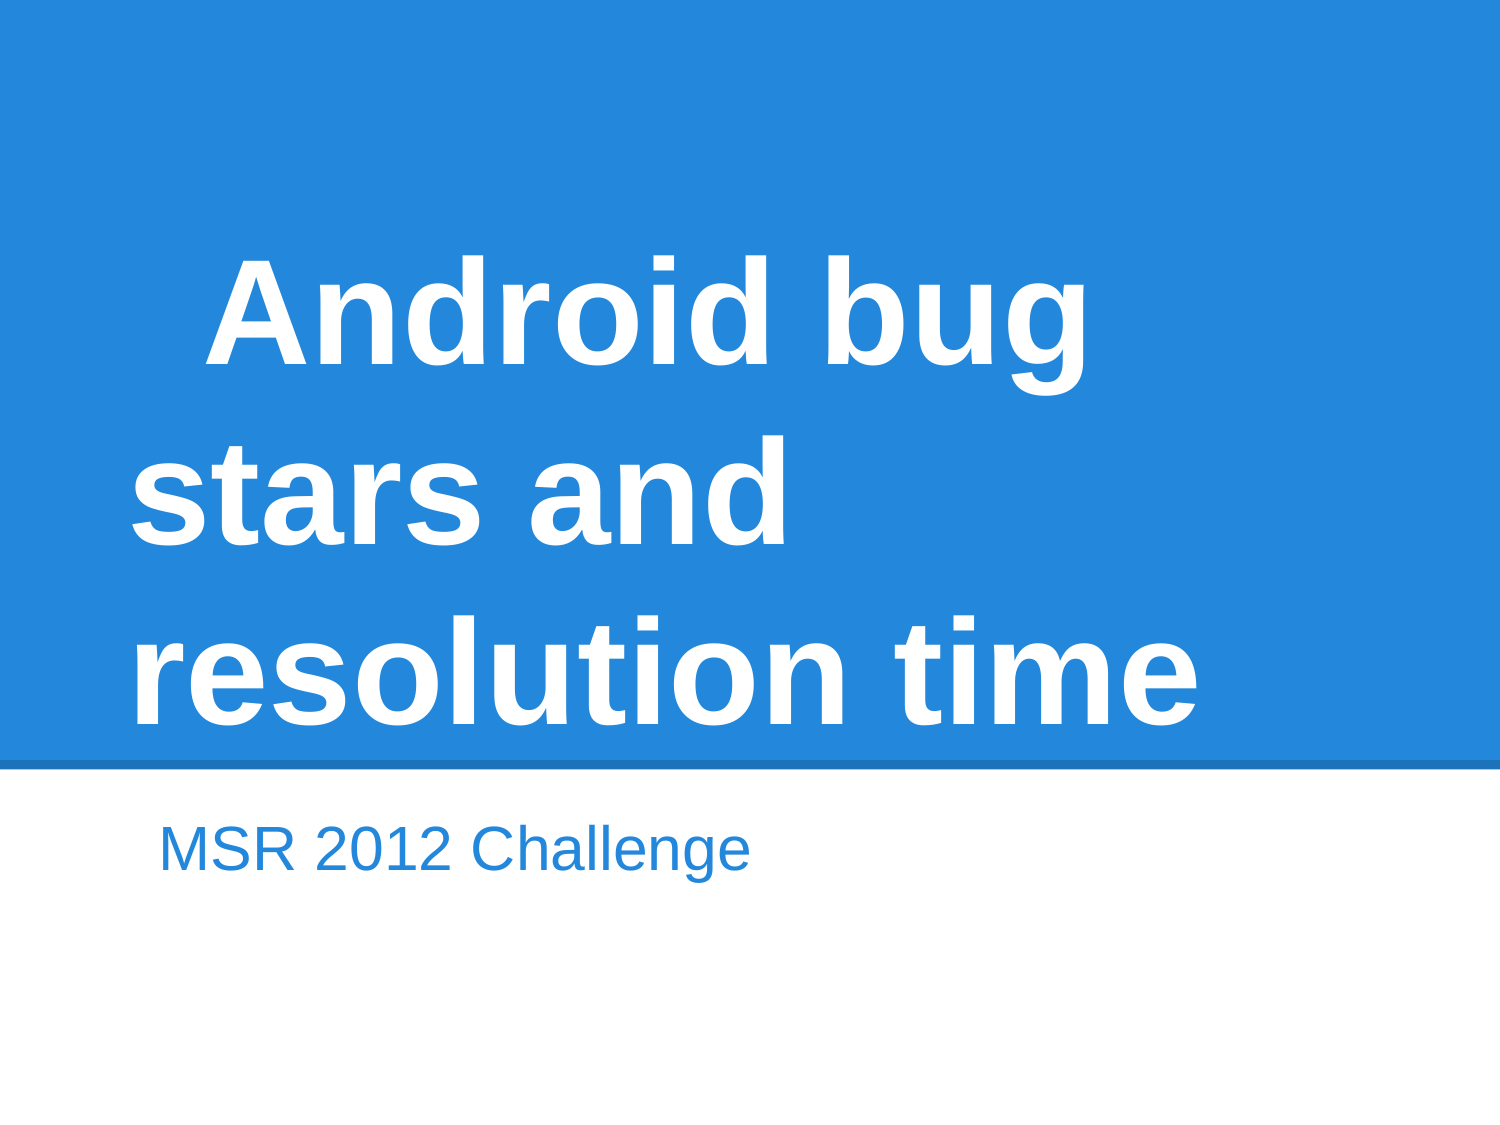

# Android bug stars and resolution time
MSR 2012 Challenge